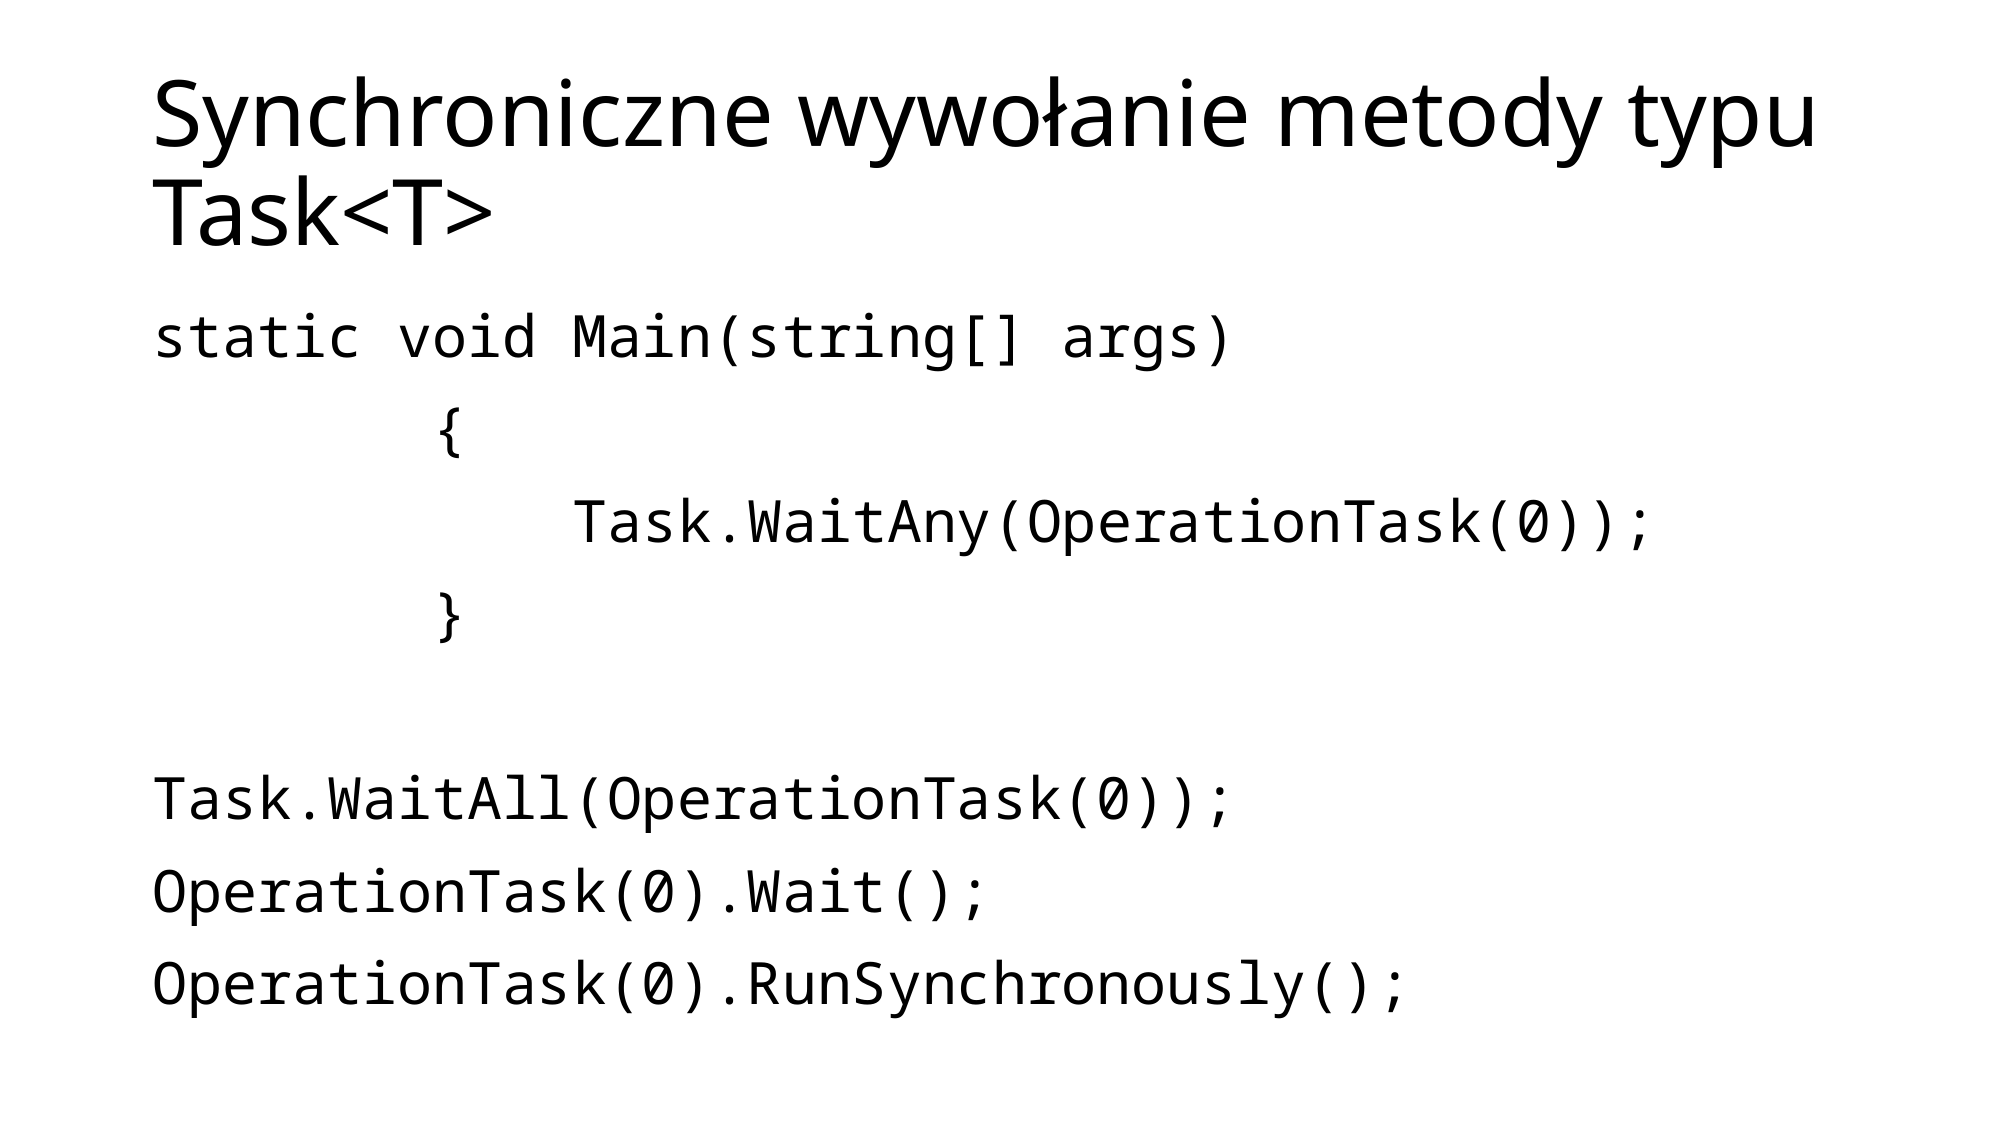

# Synchroniczne wywołanie metody typu Task<T>
static void Main(string[] args)
 {
 Task.WaitAny(OperationTask(0));
 }
Task.WaitAll(OperationTask(0));
OperationTask(0).Wait();
OperationTask(0).RunSynchronously();